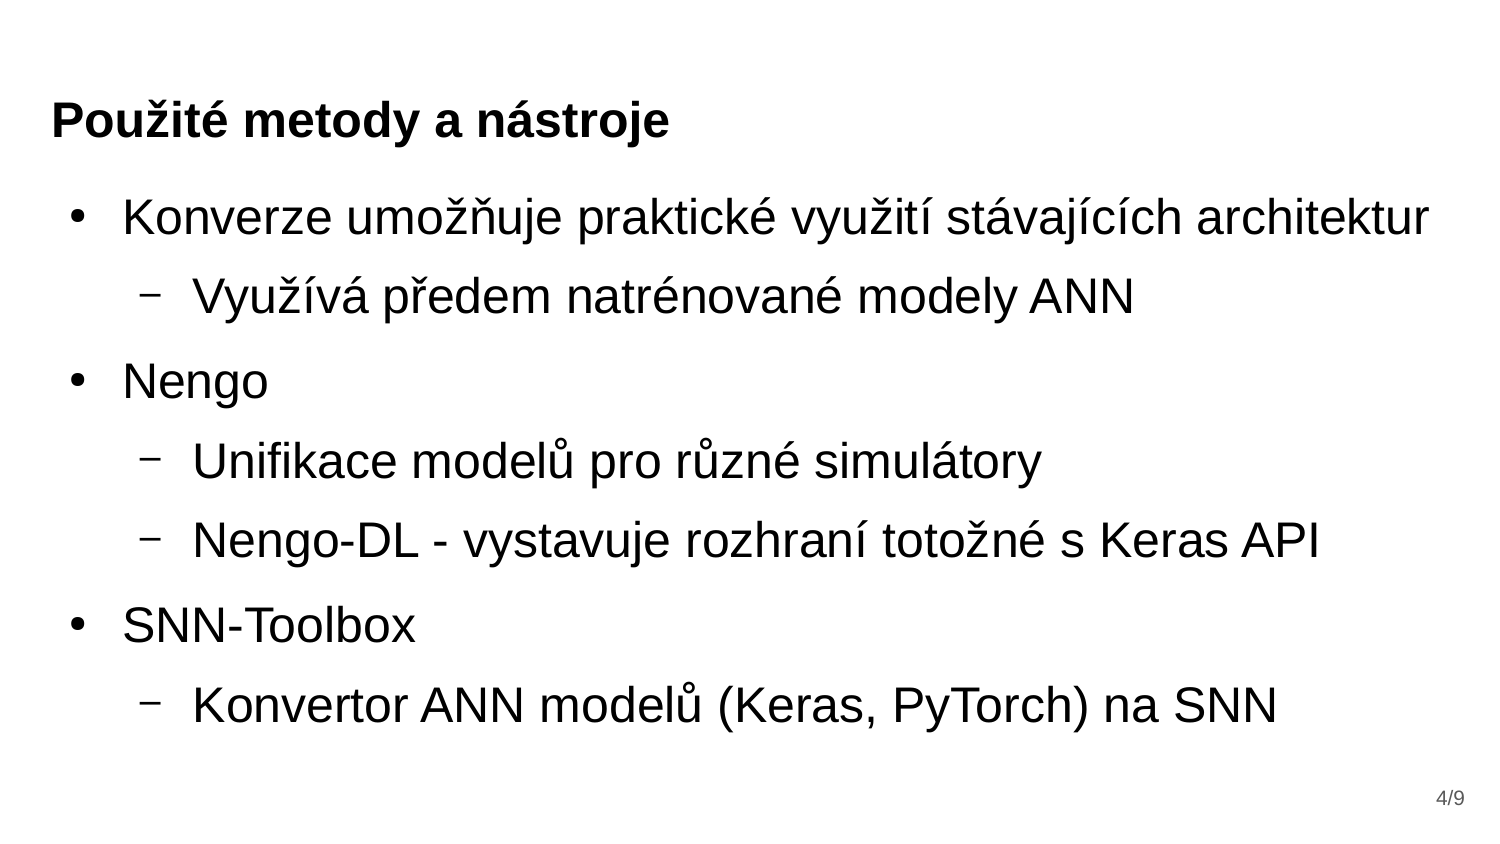

# Použité metody a nástroje
Konverze umožňuje praktické využití stávajících architektur
Využívá předem natrénované modely ANN
Nengo
Unifikace modelů pro různé simulátory
Nengo-DL - vystavuje rozhraní totožné s Keras API
SNN-Toolbox
Konvertor ANN modelů (Keras, PyTorch) na SNN
4